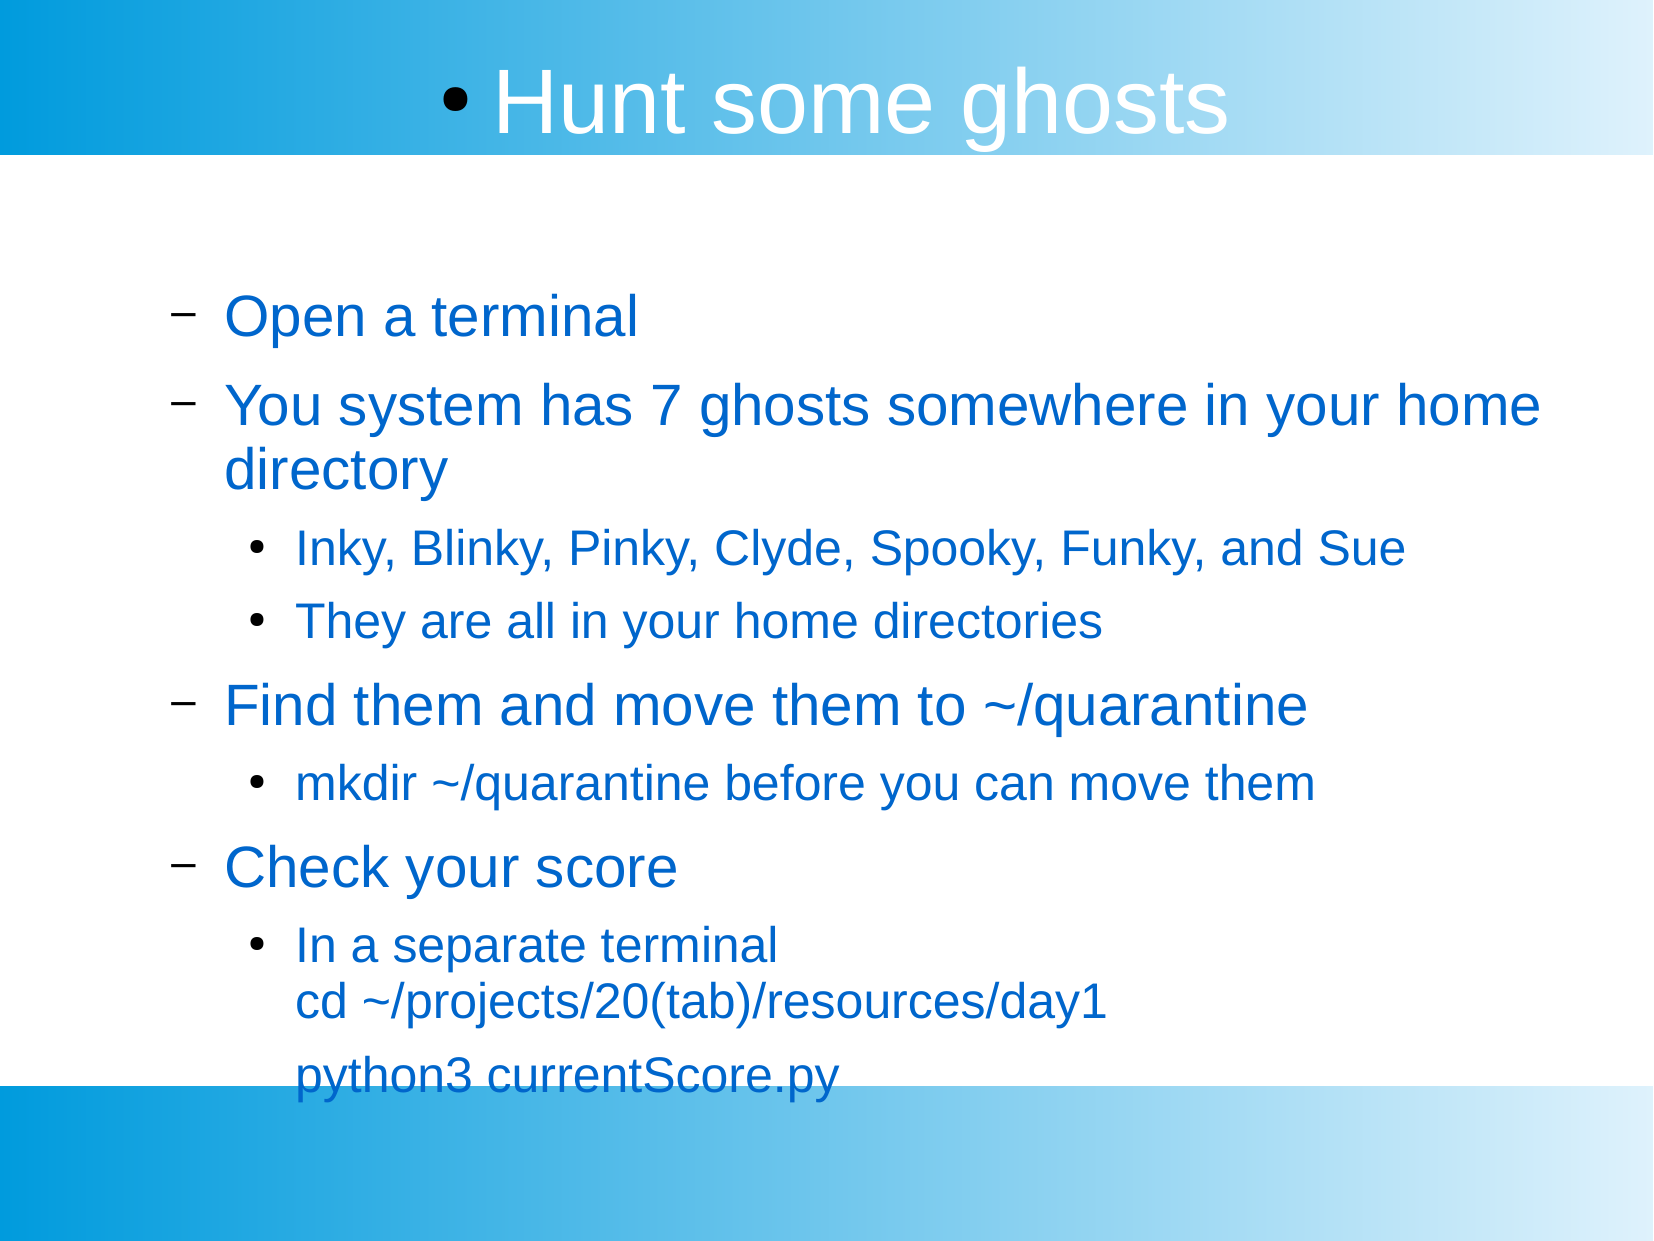

# Hunt some ghosts
Open a terminal
You system has 7 ghosts somewhere in your home directory
Inky, Blinky, Pinky, Clyde, Spooky, Funky, and Sue
They are all in your home directories
Find them and move them to ~/quarantine
mkdir ~/quarantine before you can move them
Check your score
In a separate terminal
cd ~/projects/20(tab)/resources/day1
python3 currentScore.py